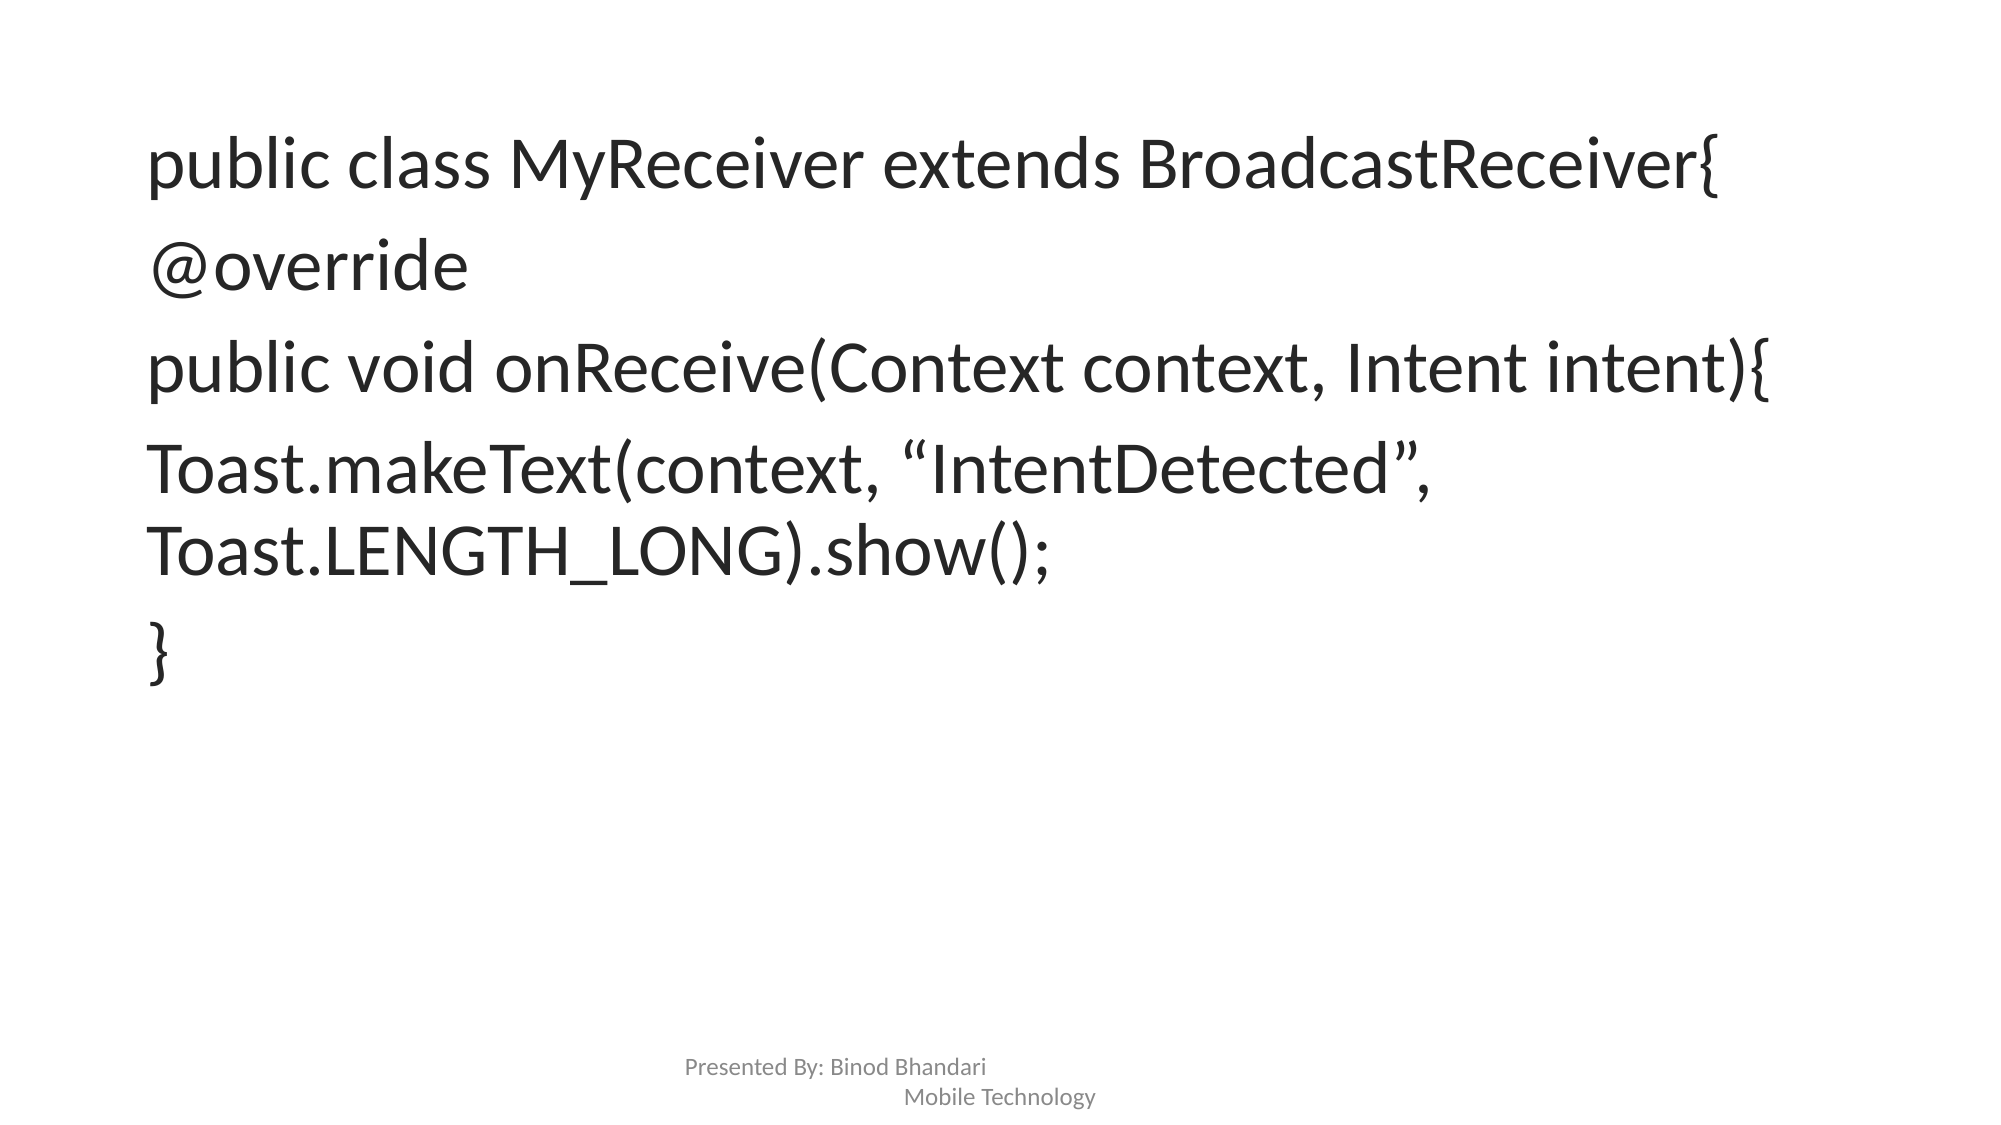

# public class MyReceiver extends BroadcastReceiver{
@override
public void onReceive(Context context, Intent intent){
Toast.makeText(context, “IntentDetected”, Toast.LENGTH_LONG).show();
}
Presented By: Binod Bhandari Mobile Technology